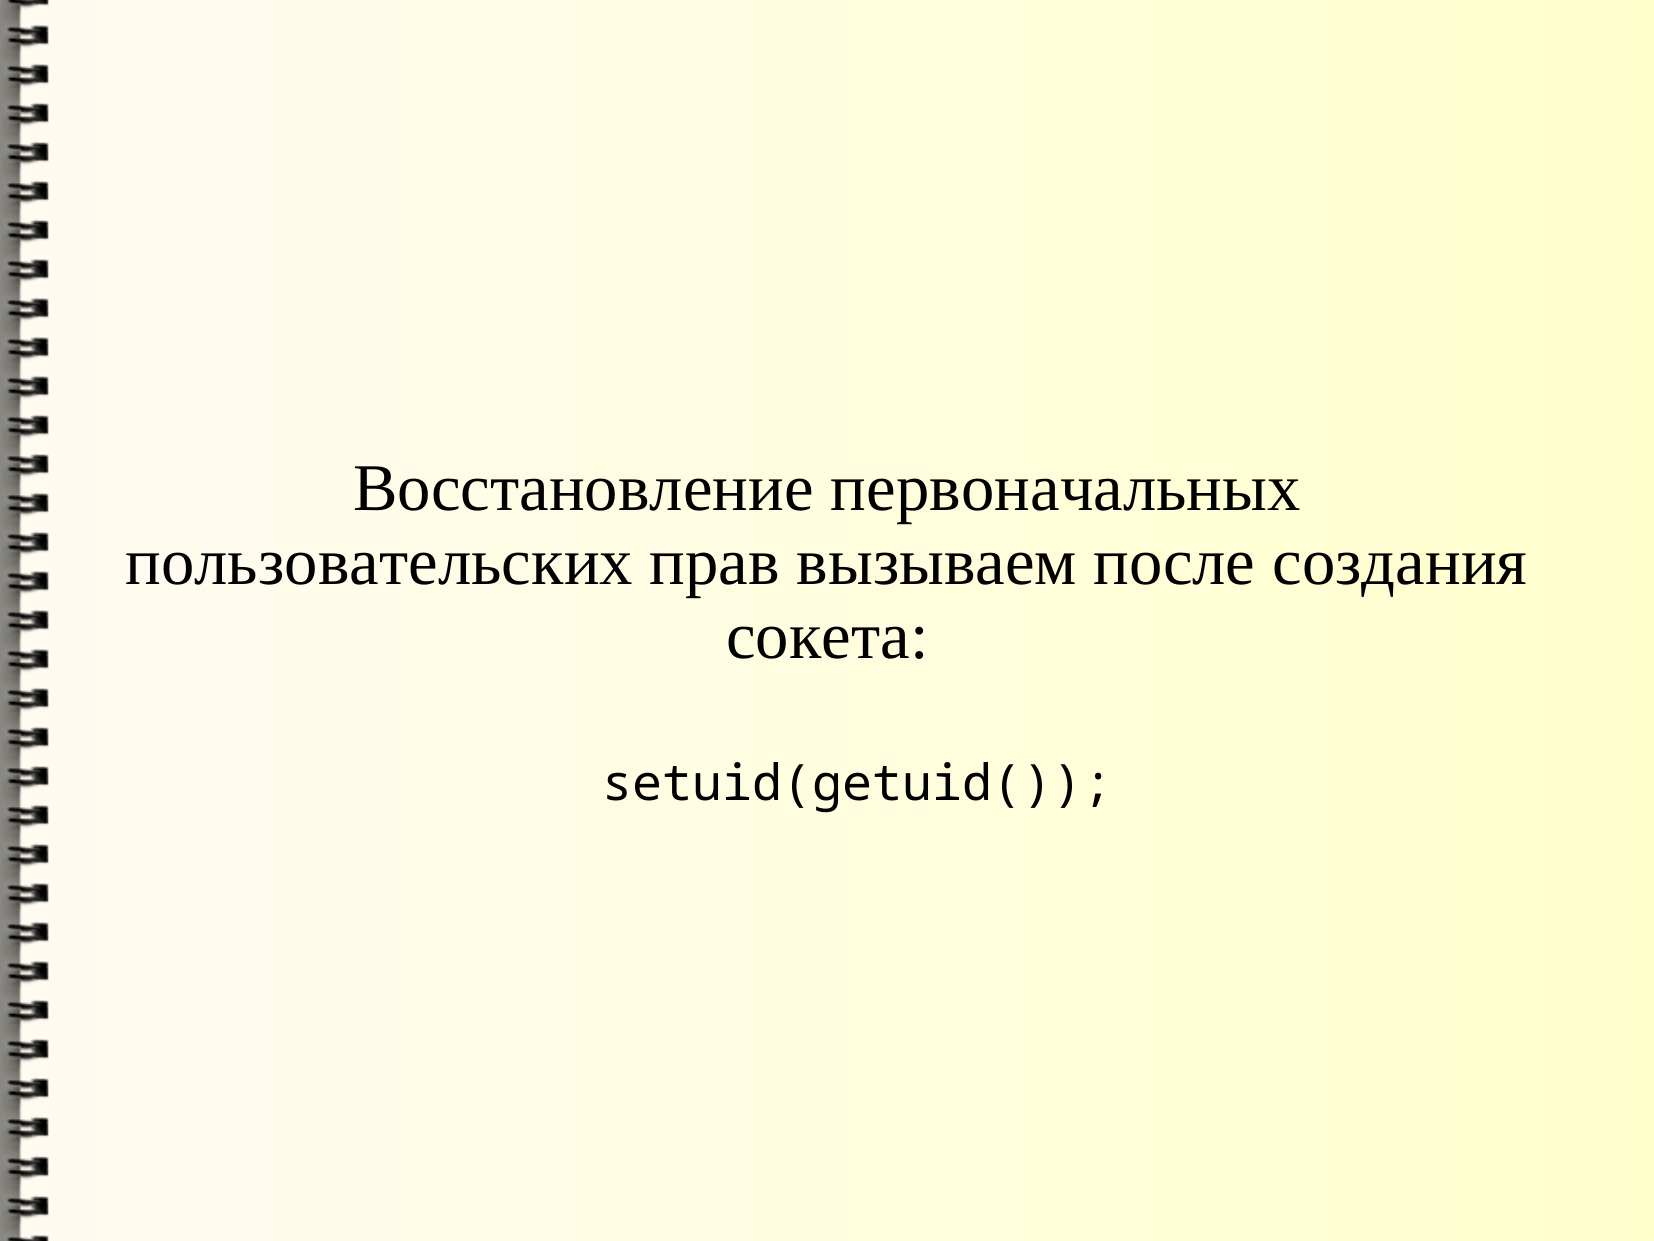

# Восстановление первоначальных пользовательских прав вызываем после создания сокета:
 setuid(getuid());